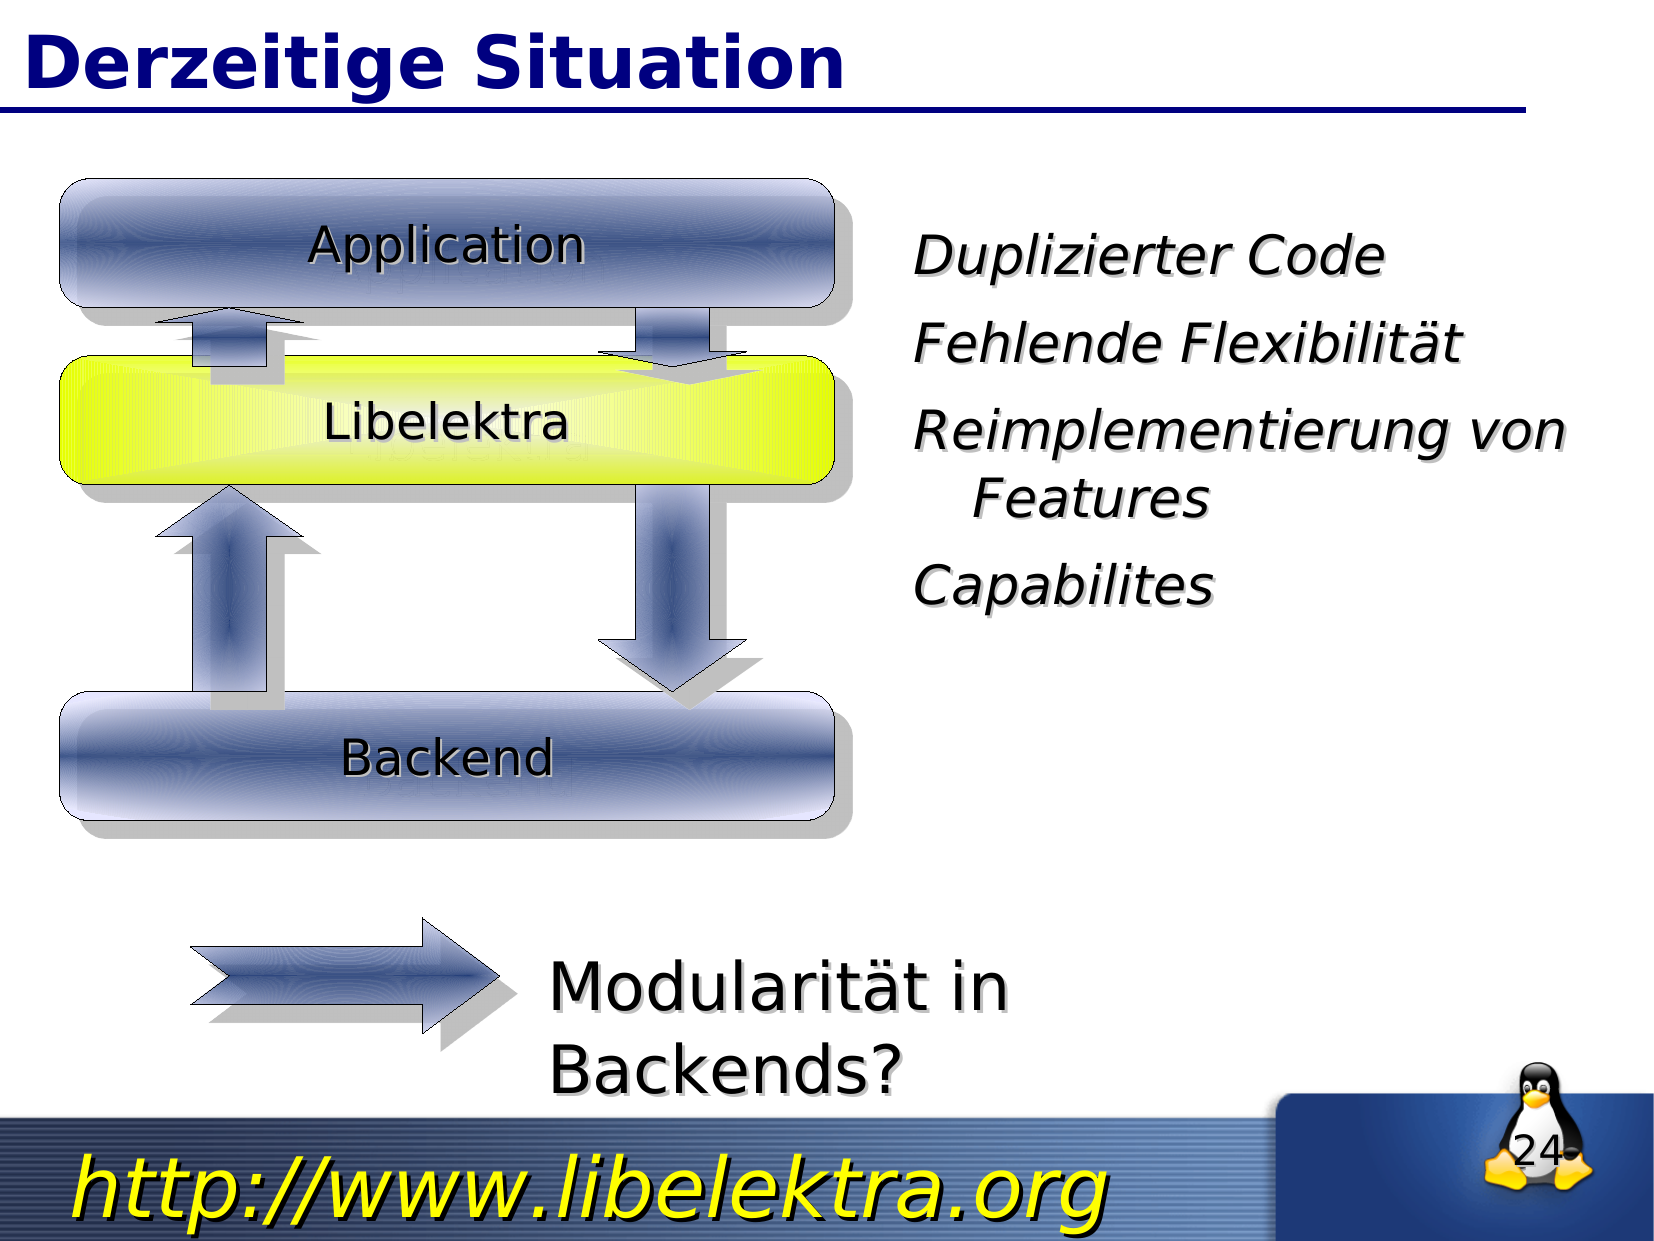

Derzeitige Situation
Application
# Duplizierter Code
Fehlende Flexibilität
Reimplementierung von Features
Capabilites
Libelektra
Backend
Modularität in Backends?